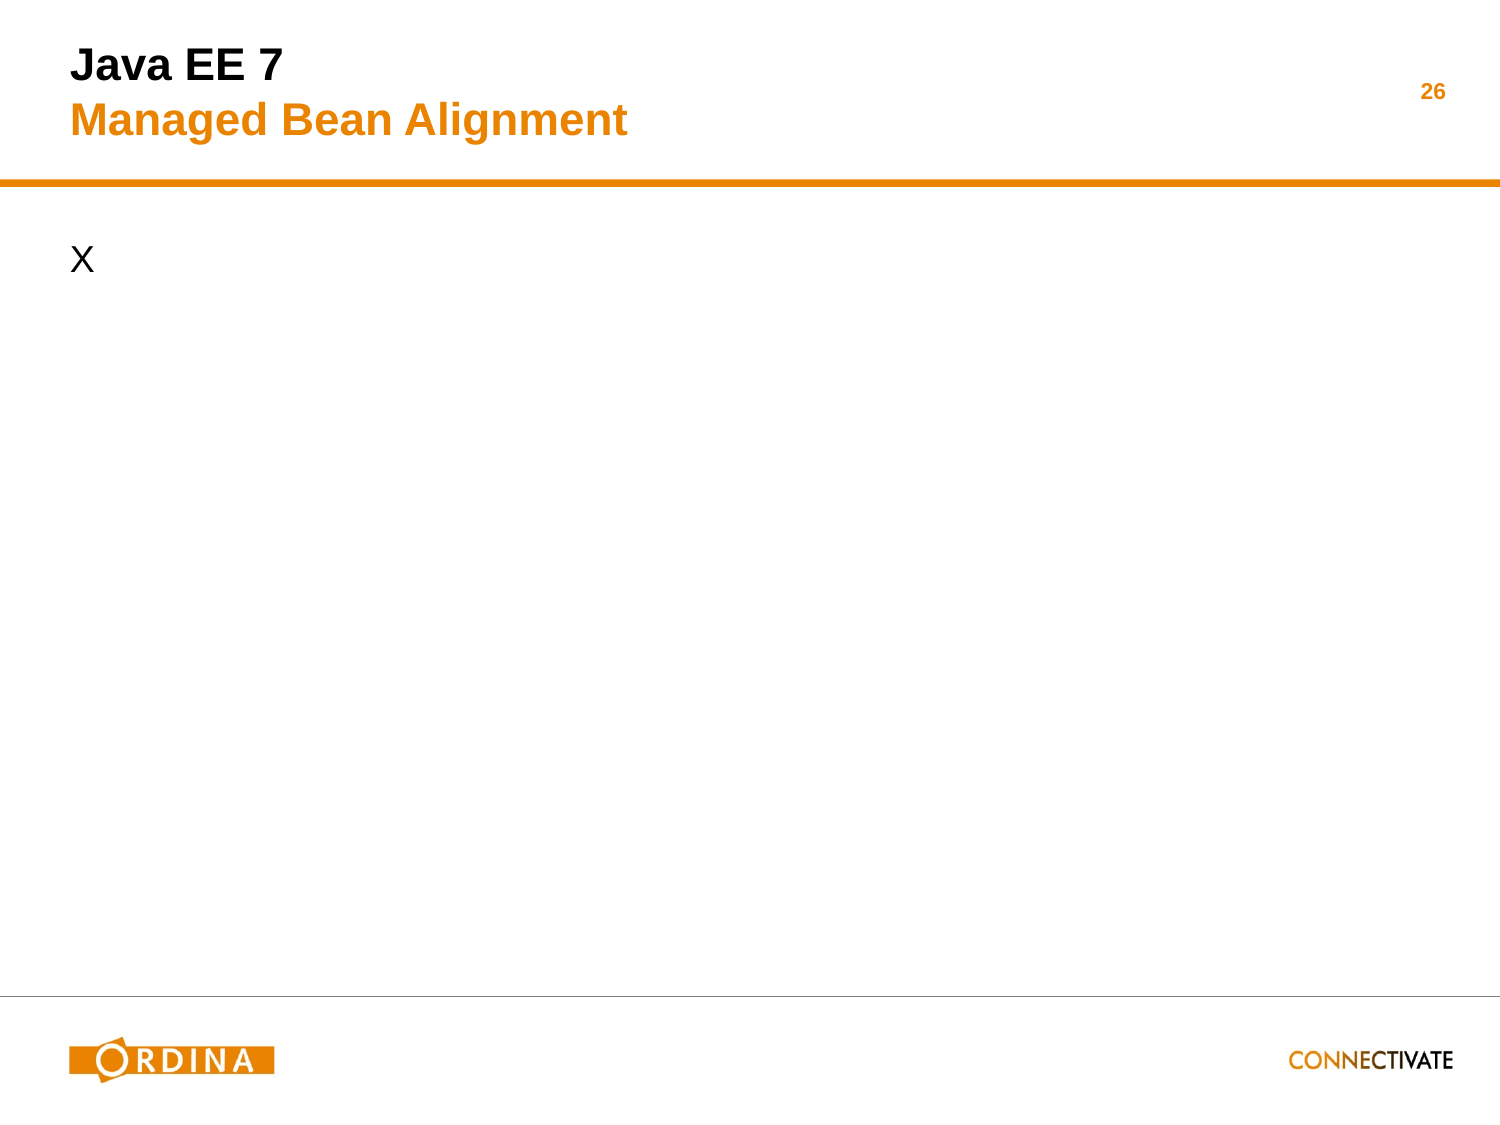

# Java EE 7 Managed Bean Alignment
X